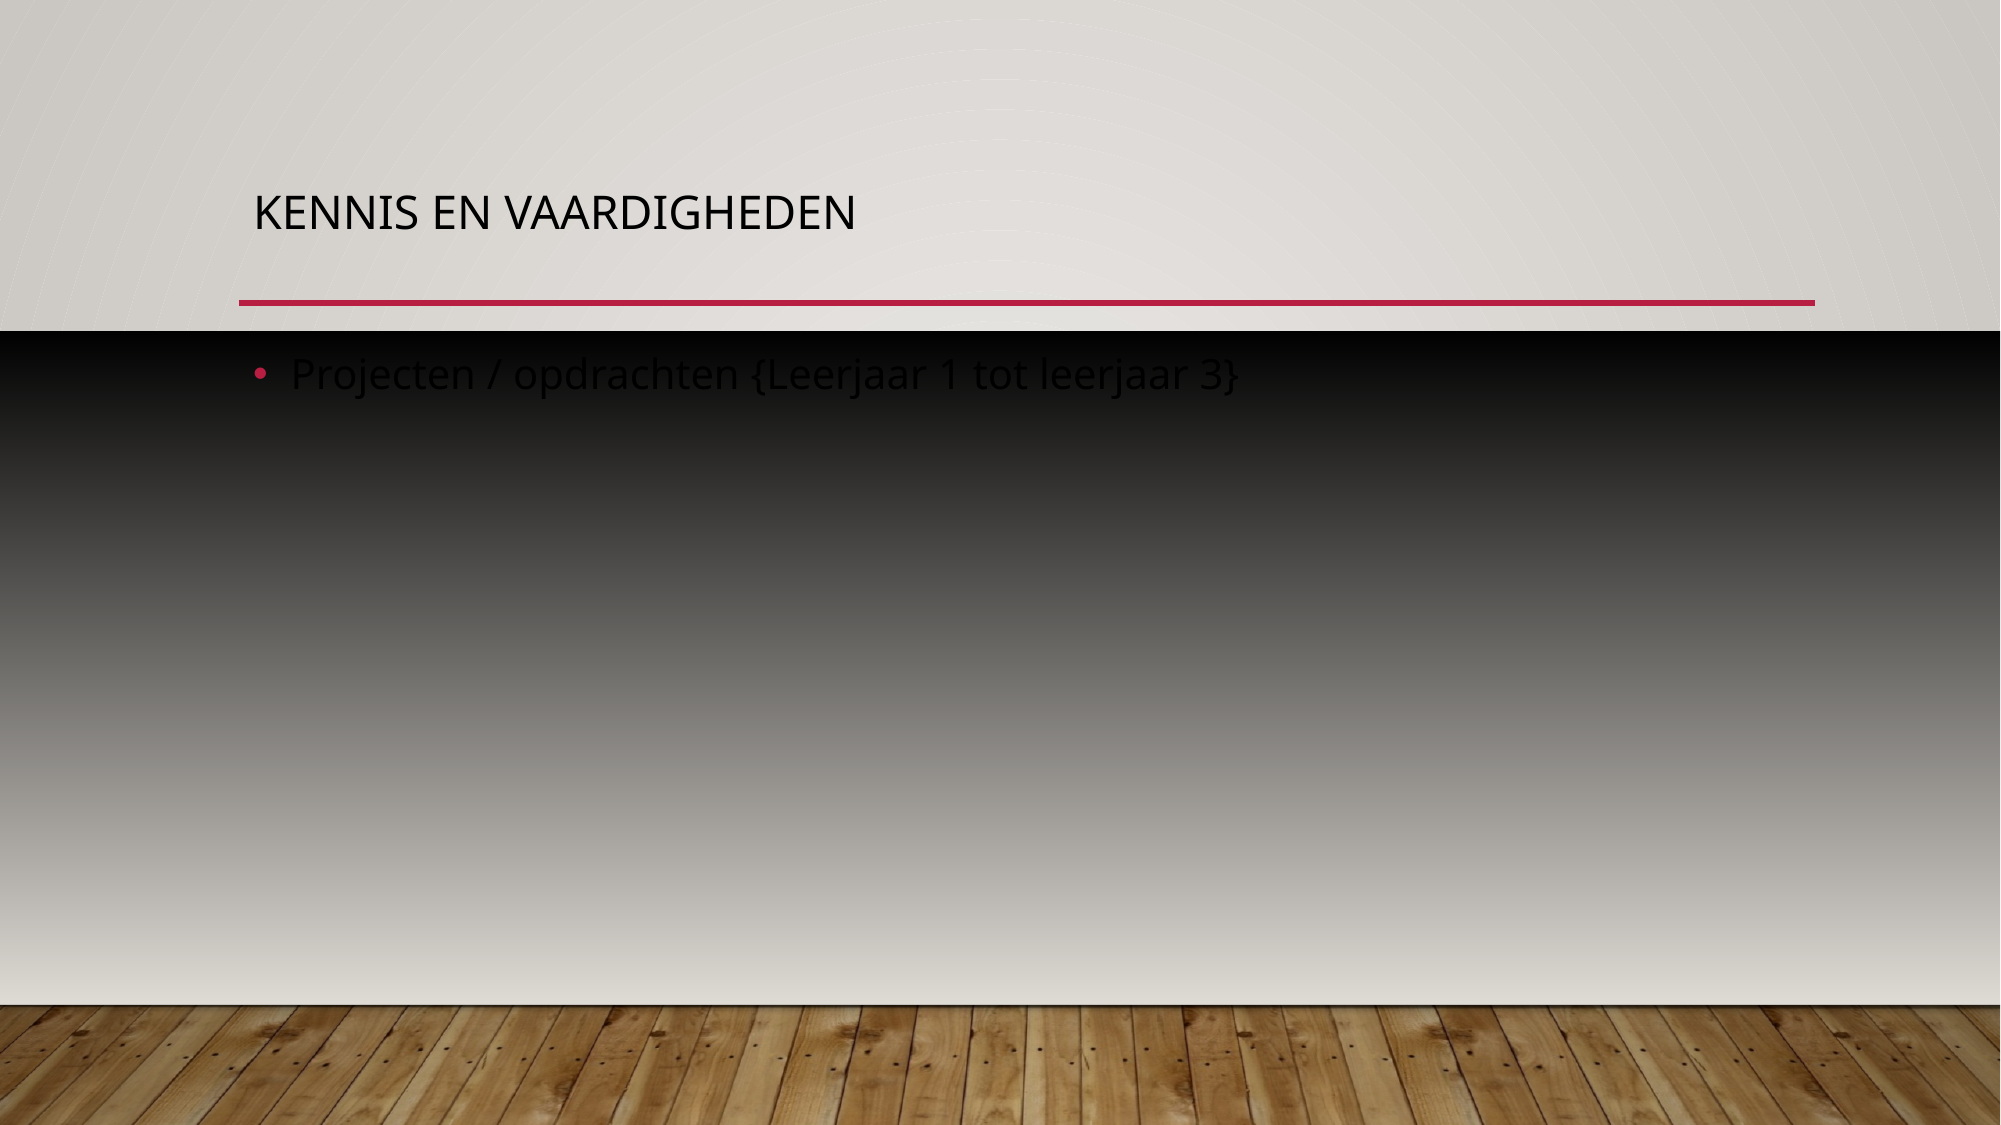

# Kennis En Vaardigheden
Projecten / opdrachten {Leerjaar 1 tot leerjaar 3}